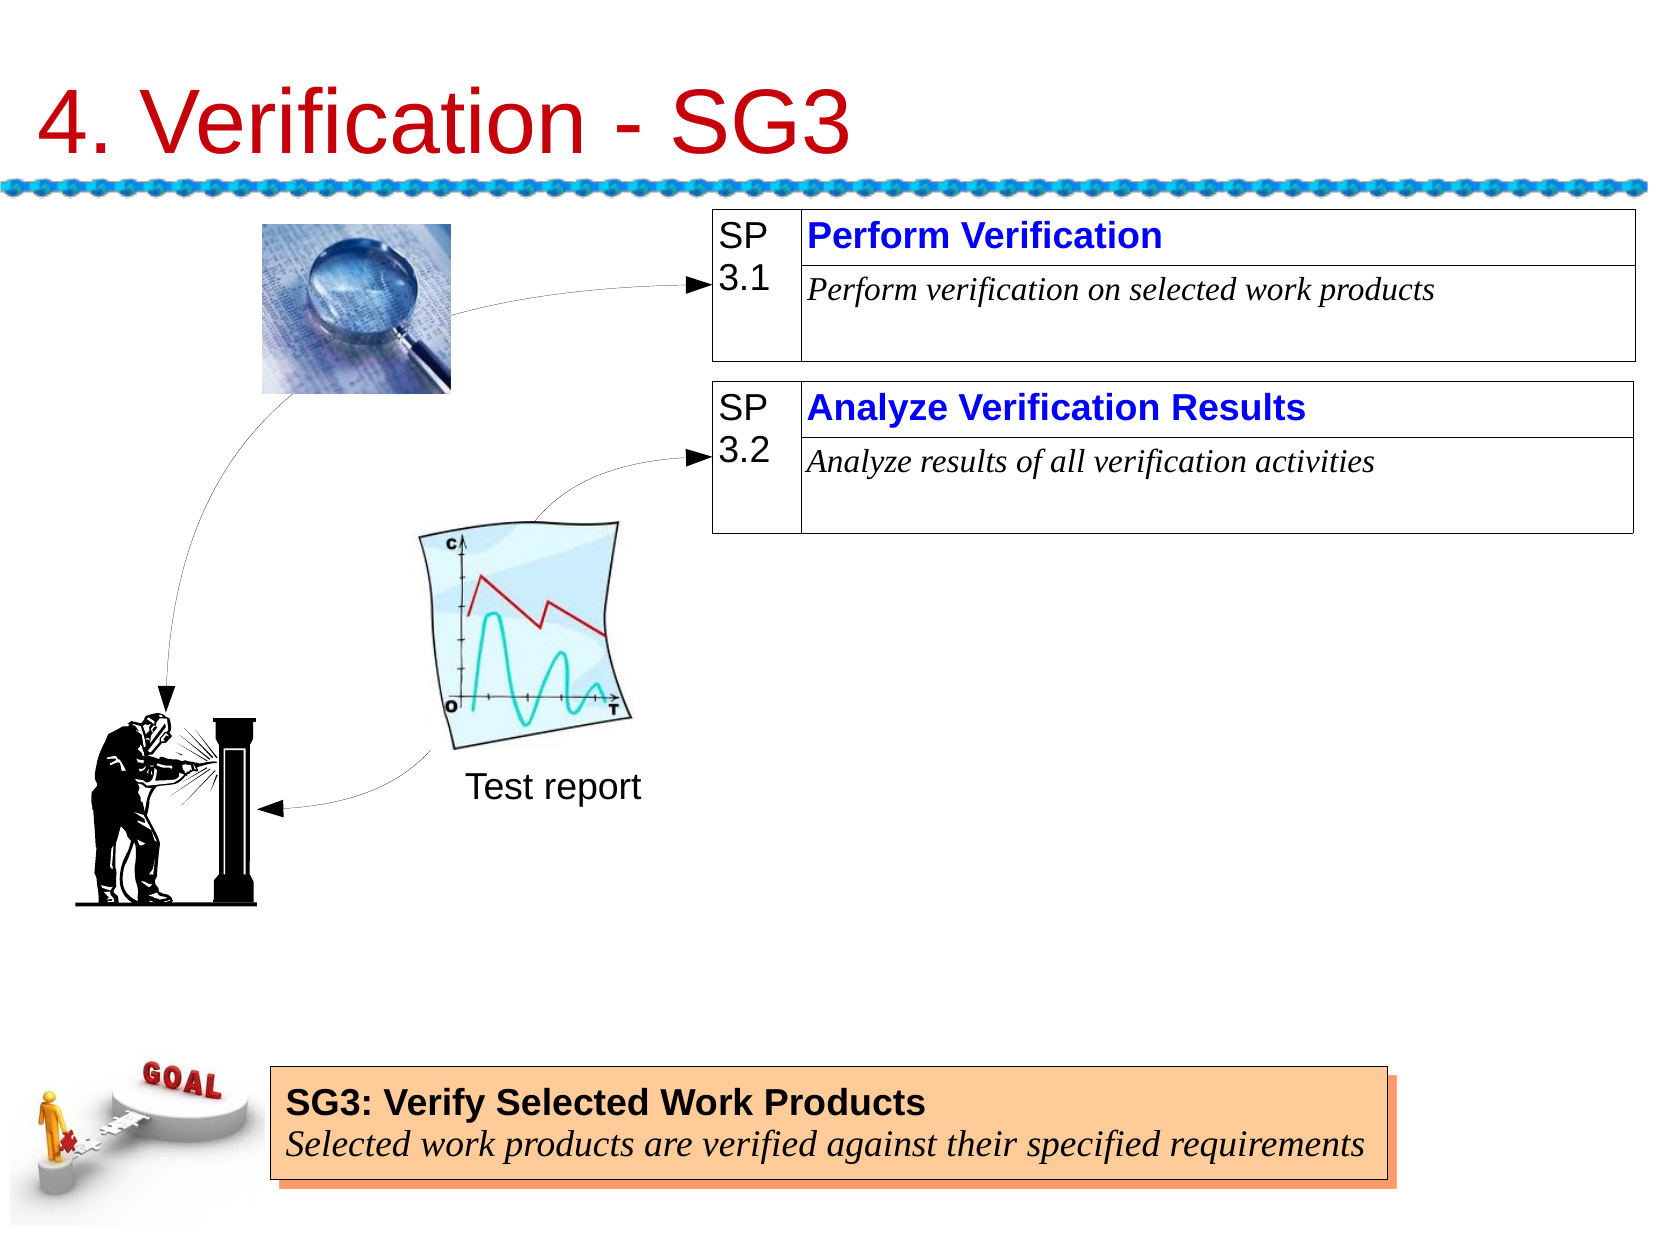

# 4. Verification - SG3
| SP 3.1 | Perform Verification |
| --- | --- |
| | Perform verification on selected work products |
| SP 3.2 | Analyze Verification Results |
| --- | --- |
| | Analyze results of all verification activities |
Test report
SG3: Verify Selected Work Products
Selected work products are verified against their specified requirements